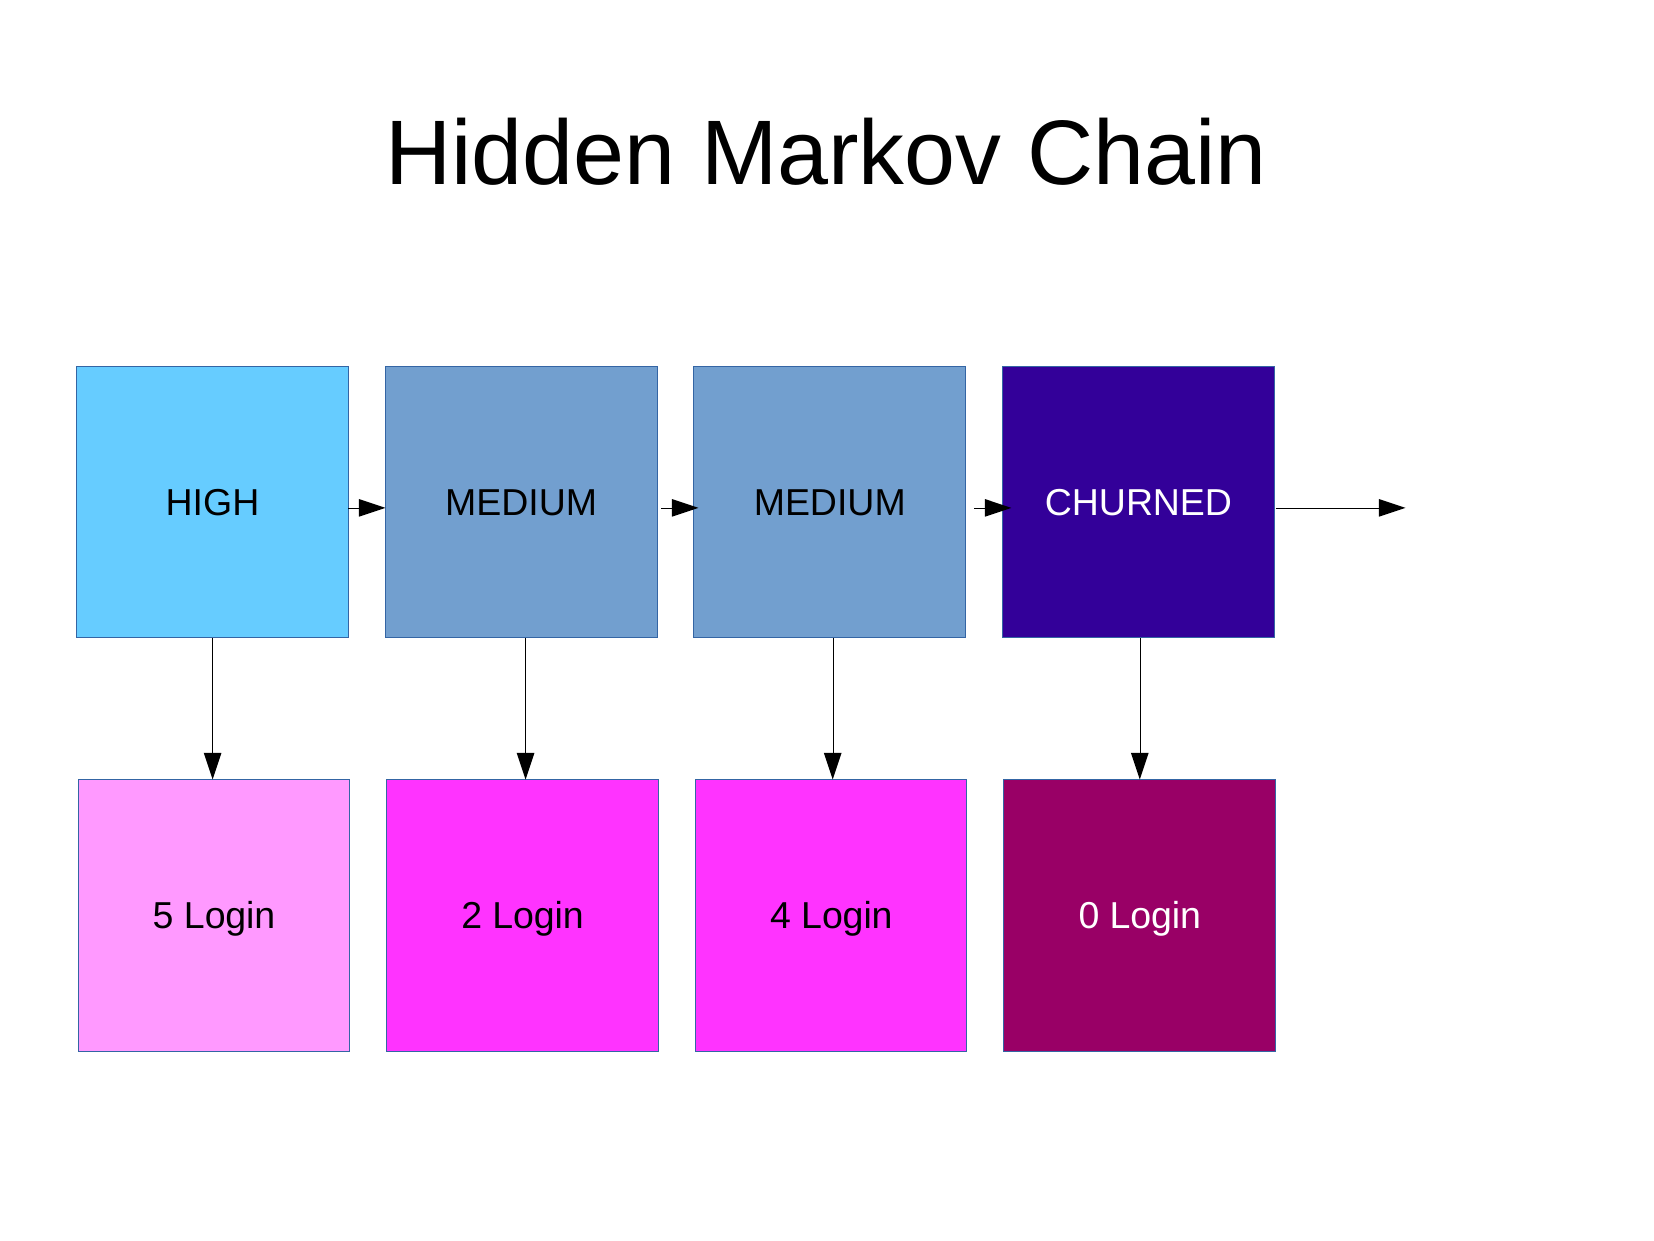

# Hidden Markov Chain
HIGH
MEDIUM
MEDIUM
CHURNED
5 Login
2 Login
4 Login
0 Login